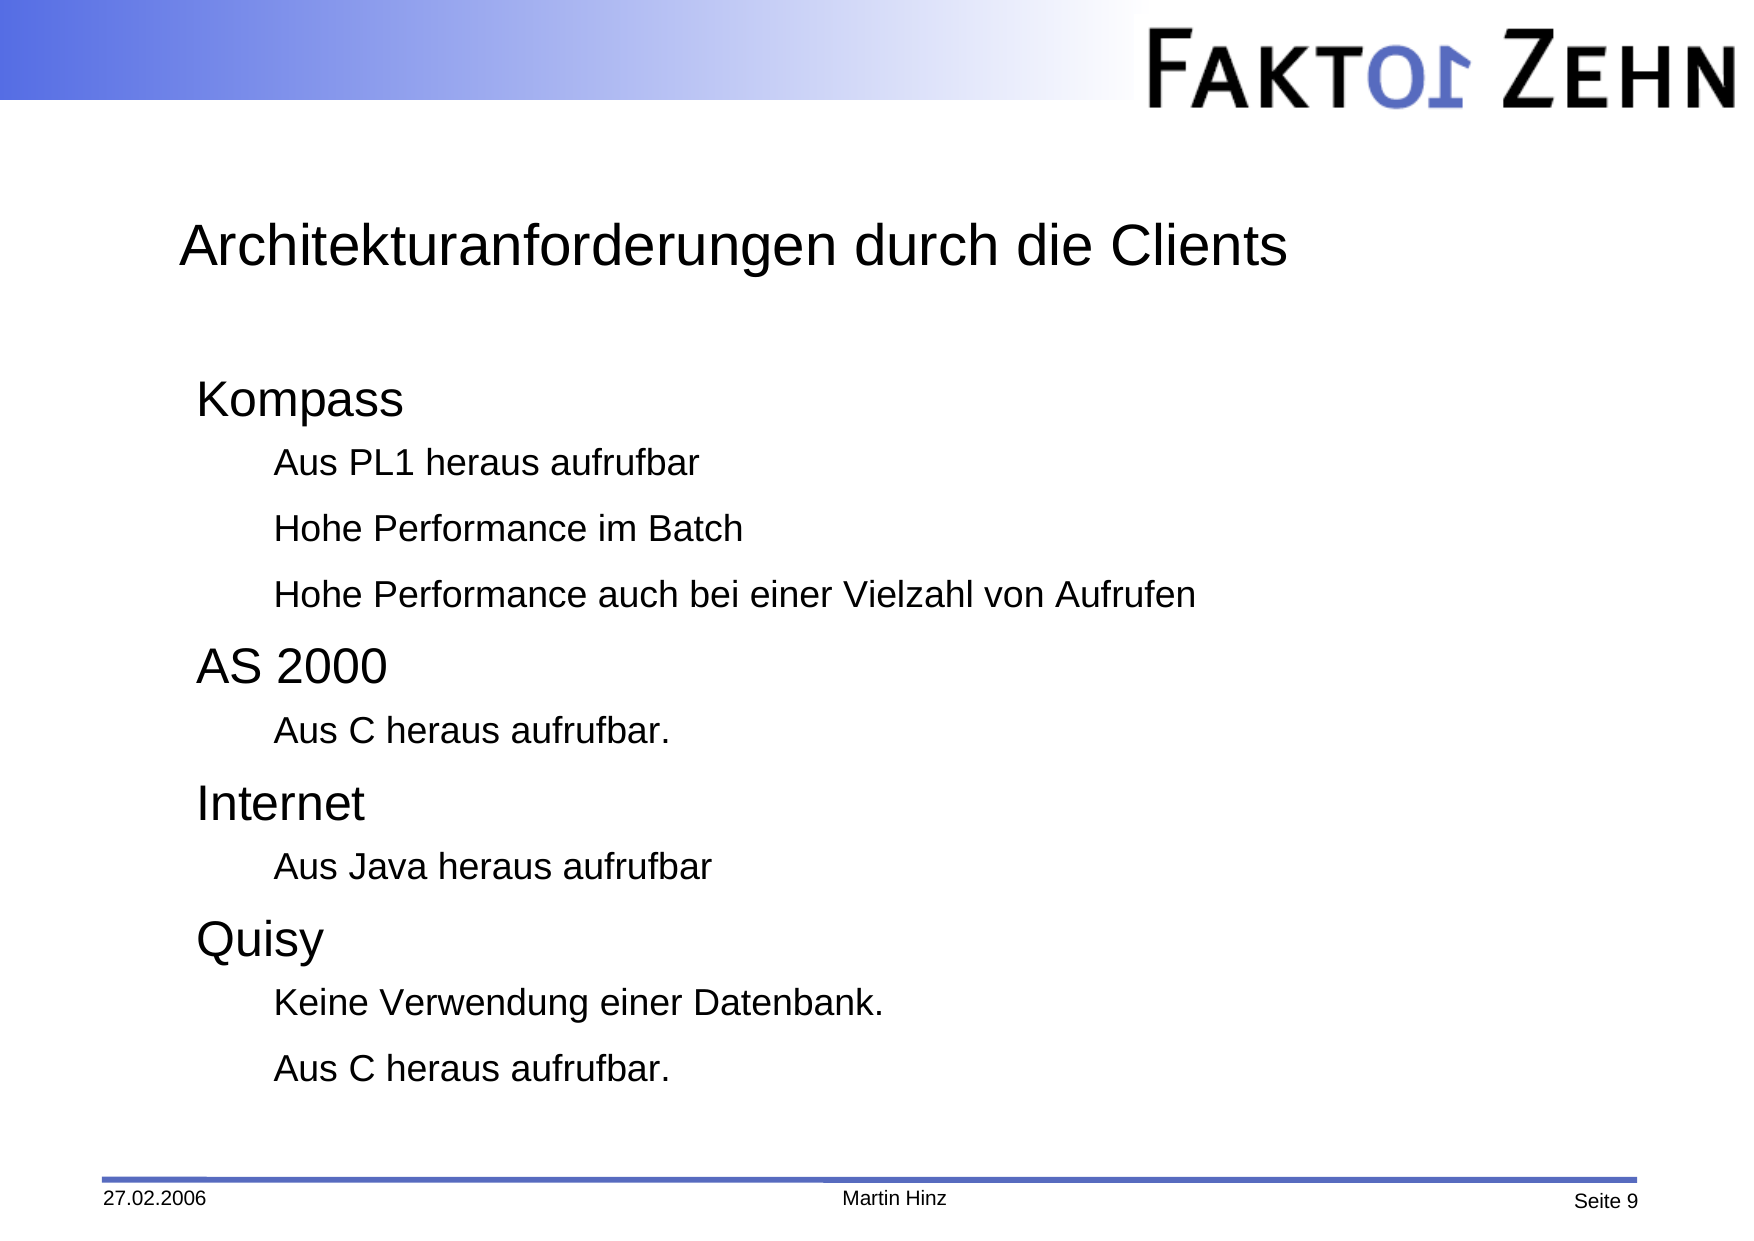

# Architekturanforderungen durch die Clients
Kompass
Aus PL1 heraus aufrufbar
Hohe Performance im Batch
Hohe Performance auch bei einer Vielzahl von Aufrufen
AS 2000
Aus C heraus aufrufbar.
Internet
Aus Java heraus aufrufbar
Quisy
Keine Verwendung einer Datenbank.
Aus C heraus aufrufbar.